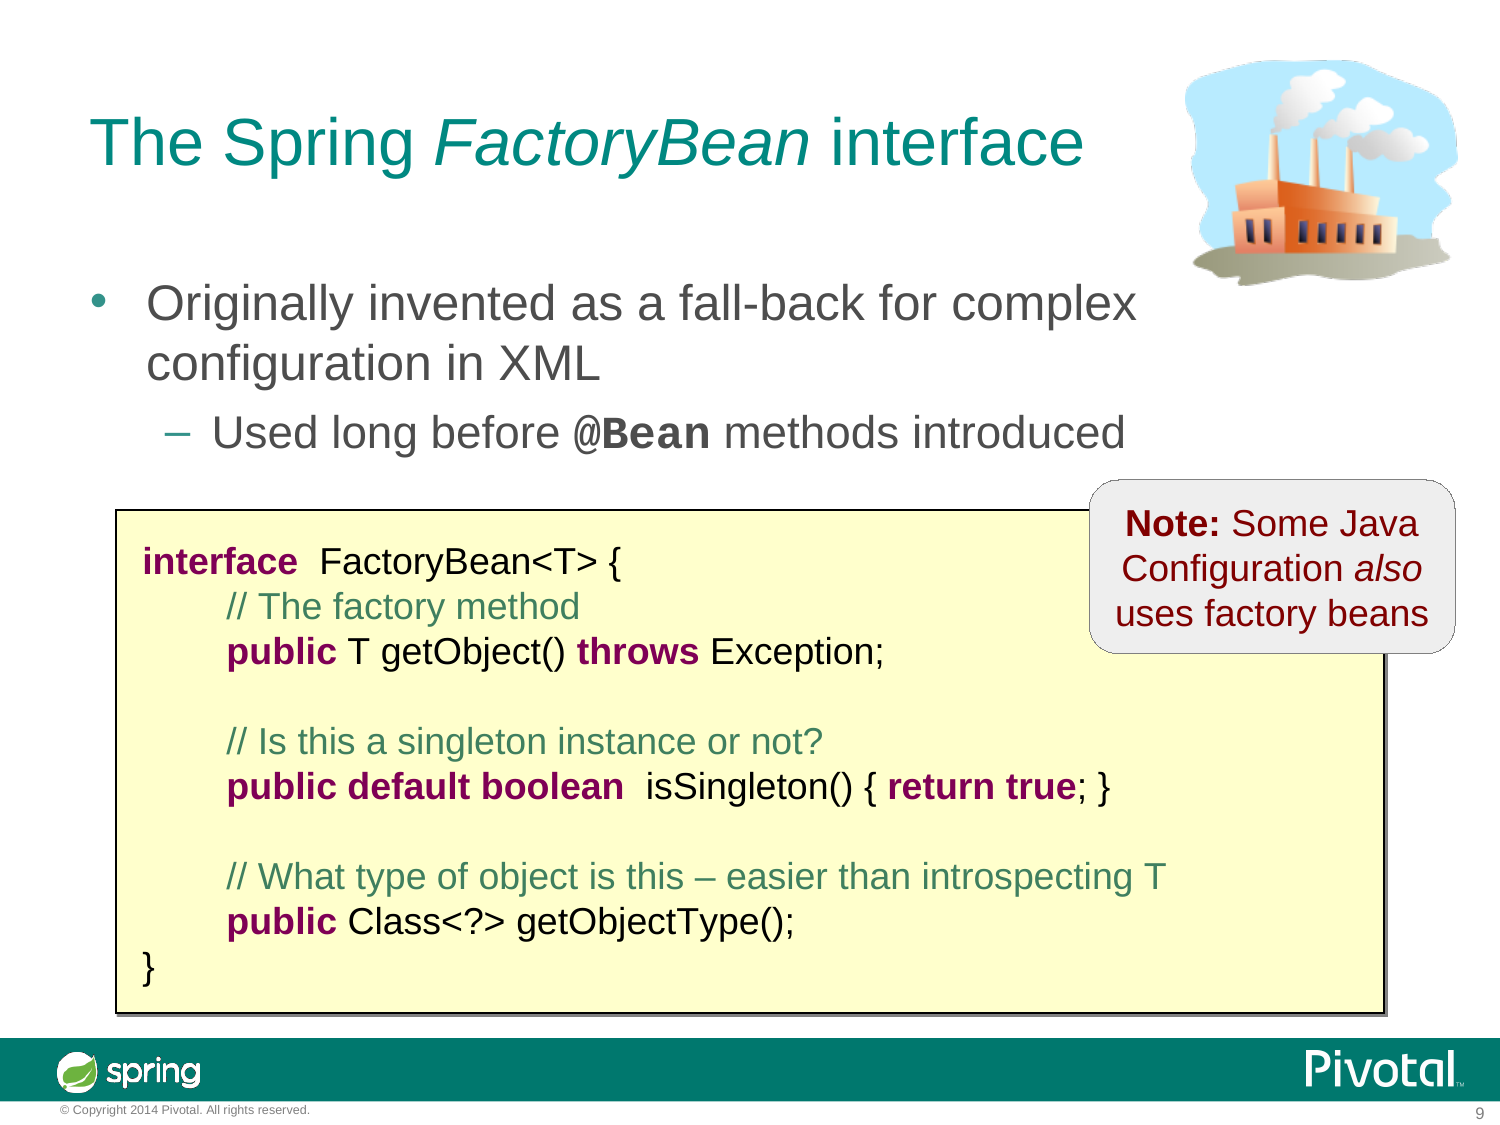

# The Spring FactoryBean interface
Originally invented as a fall-back for complex configuration in XML
Used long before @Bean methods introduced
Note: Some Java Configuration also uses factory beans
interface FactoryBean<T> {
 // The factory method
 public T getObject() throws Exception;
 // Is this a singleton instance or not?
 public default boolean isSingleton() { return true; }
 // What type of object is this – easier than introspecting T
 public Class<?> getObjectType();
}